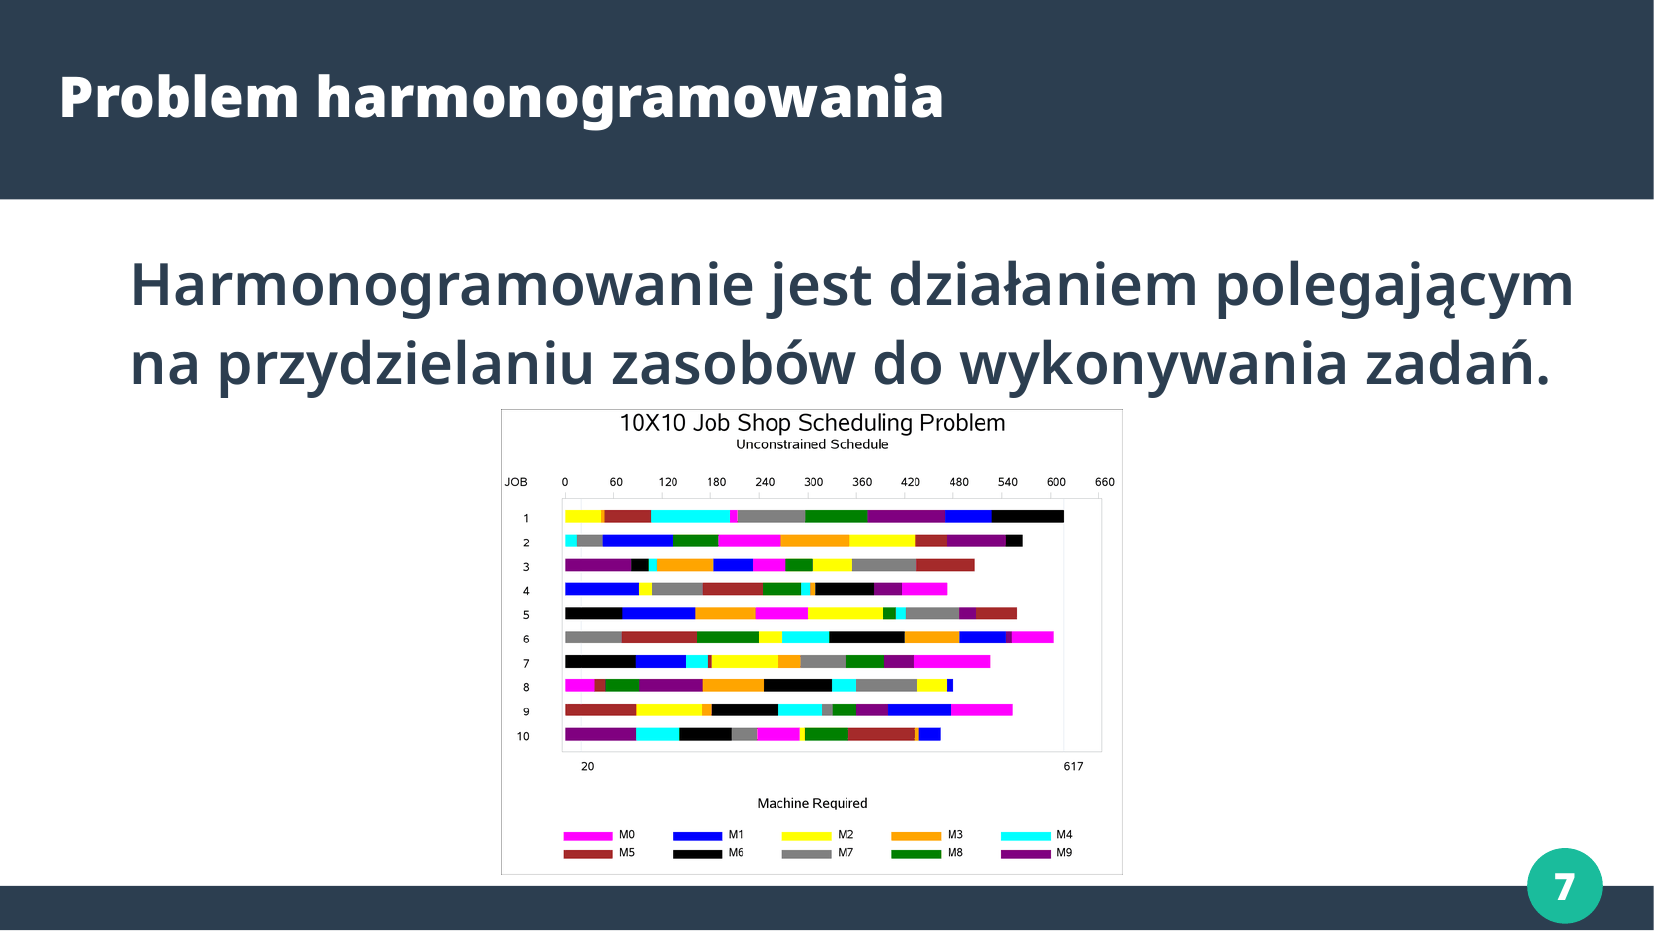

# Problem harmonogramowania
Harmonogramowanie jest działaniem polegającym na przydzielaniu zasobów do wykonywania zadań.